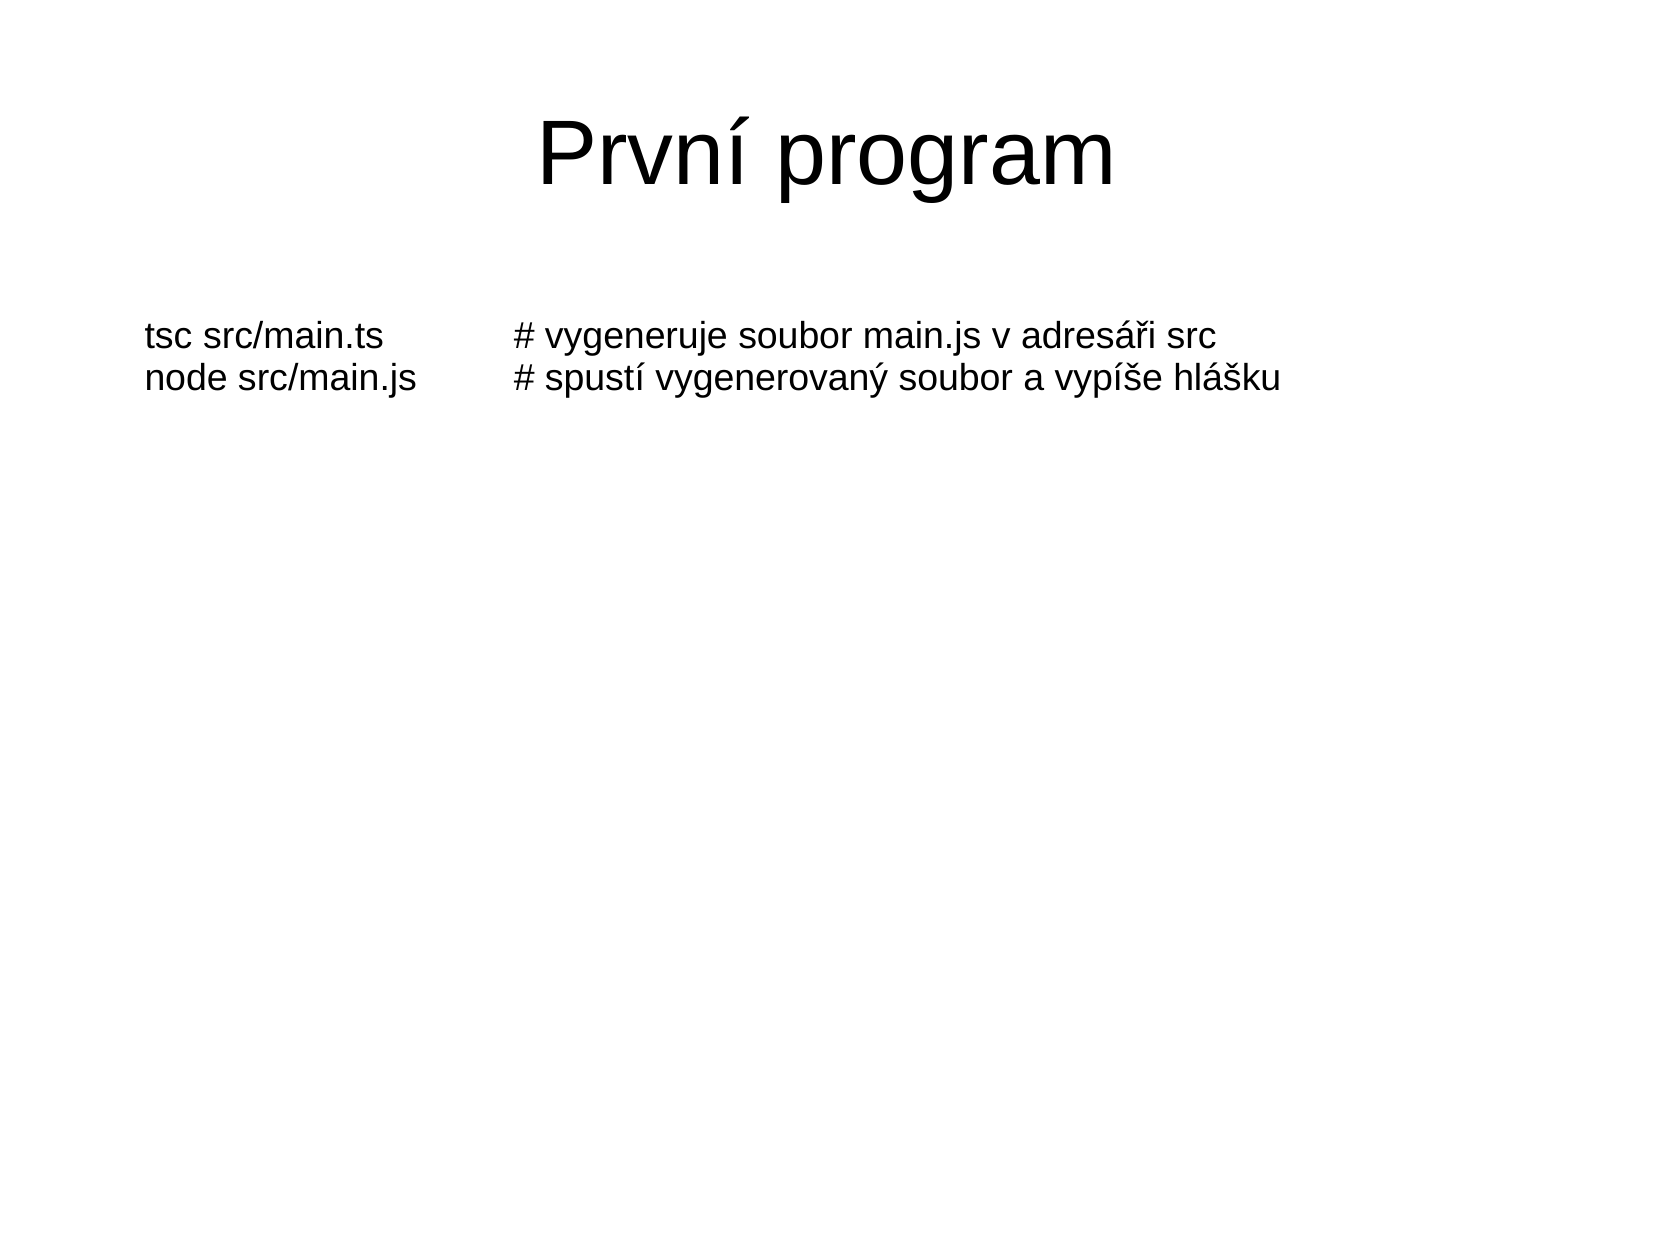

# První program
tsc src/main.ts		# vygeneruje soubor main.js v adresáři src
node src/main.js		# spustí vygenerovaný soubor a vypíše hlášku